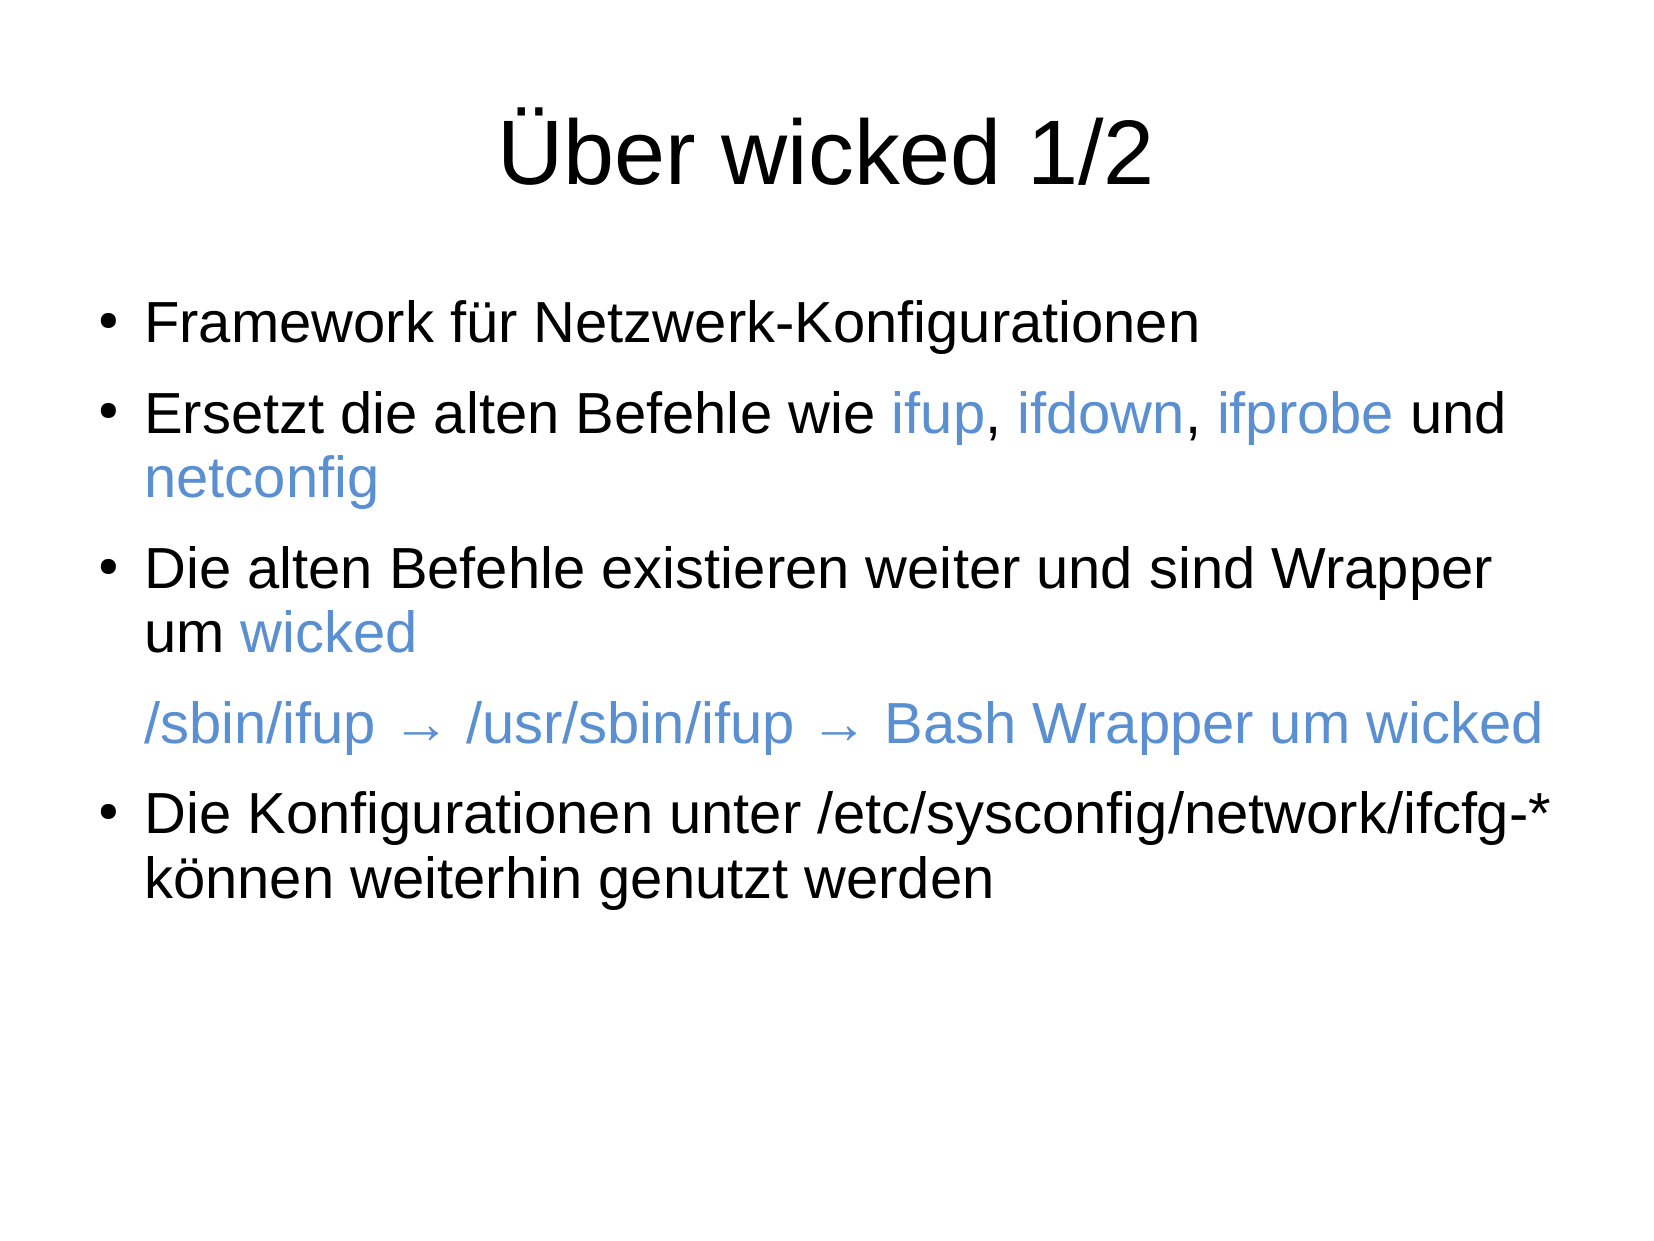

# Über wicked 1/2
Framework für Netzwerk-Konfigurationen
Ersetzt die alten Befehle wie ifup, ifdown, ifprobe und netconfig
Die alten Befehle existieren weiter und sind Wrapper um wicked
/sbin/ifup → /usr/sbin/ifup → Bash Wrapper um wicked
Die Konfigurationen unter /etc/sysconfig/network/ifcfg-* können weiterhin genutzt werden